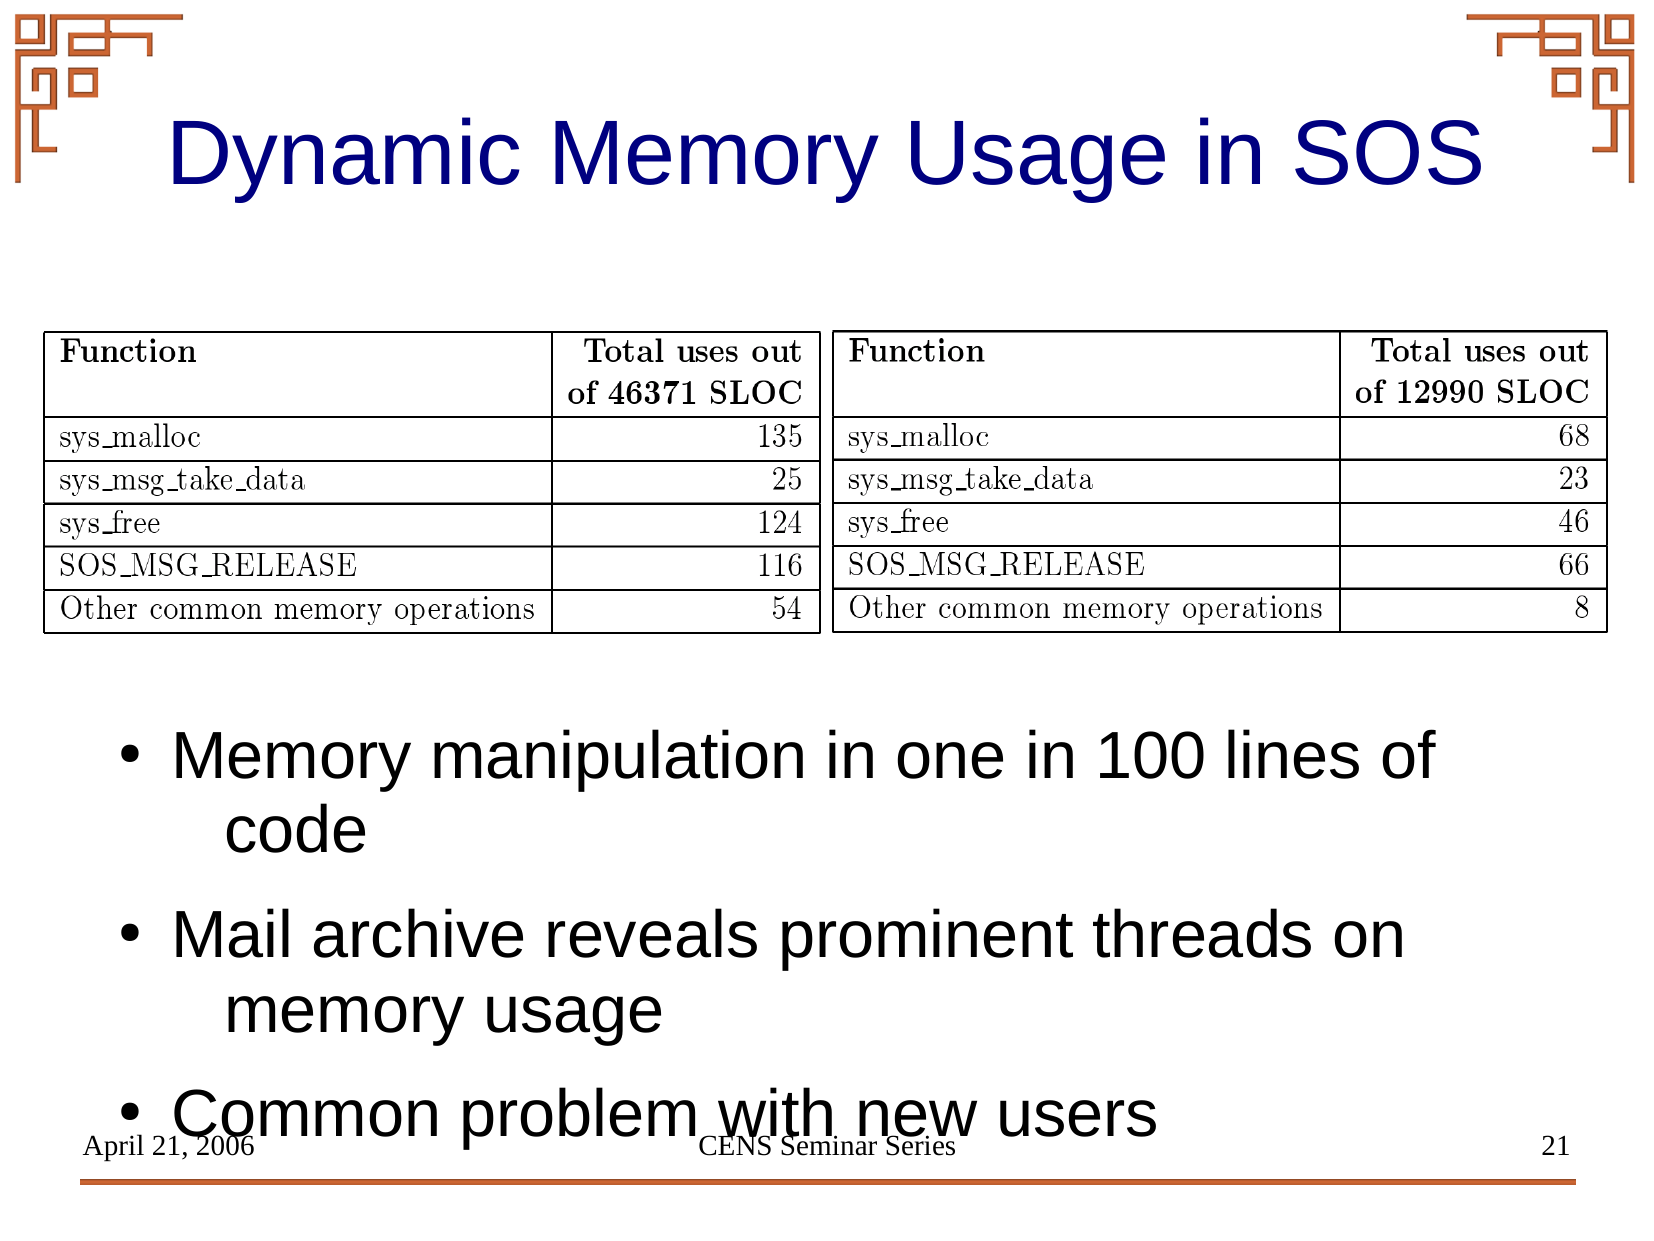

# Dynamic Memory Usage in SOS
Memory manipulation in one in 100 lines of code
Mail archive reveals prominent threads on memory usage
Common problem with new users
April 21, 2006
CENS Seminar Series
21